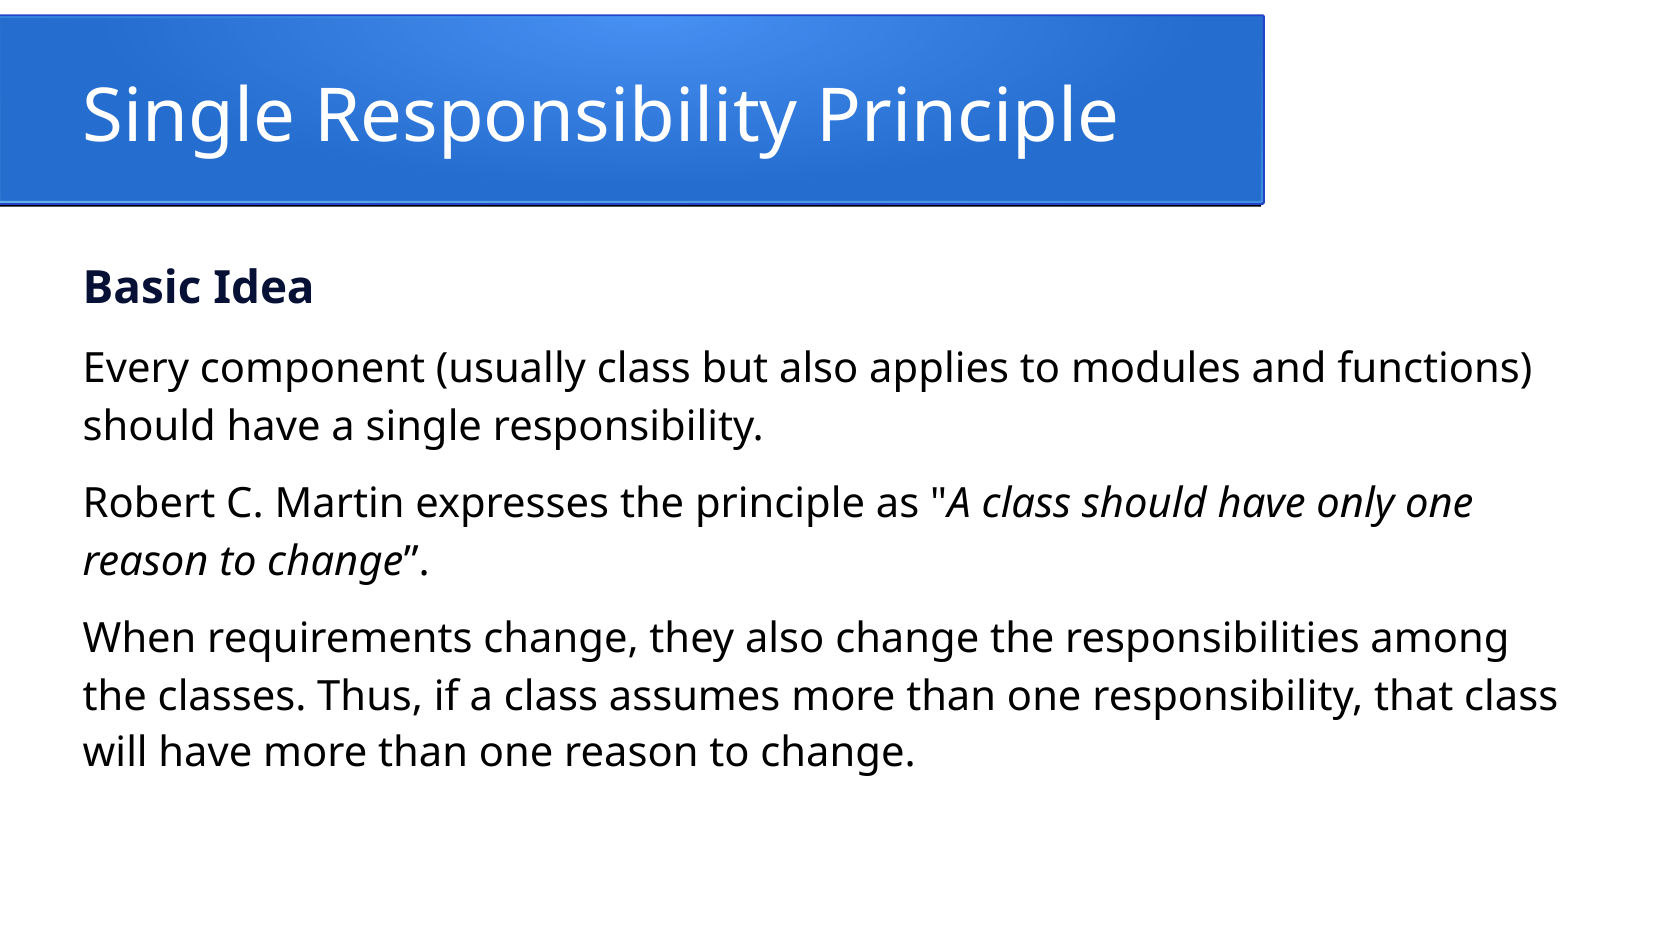

# Single Responsibility Principle
Basic Idea
Every component (usually class but also applies to modules and functions) should have a single responsibility.
Robert C. Martin expresses the principle as "A class should have only one reason to change”.
When requirements change, they also change the responsibilities among the classes. Thus, if a class assumes more than one responsibility, that class will have more than one reason to change.